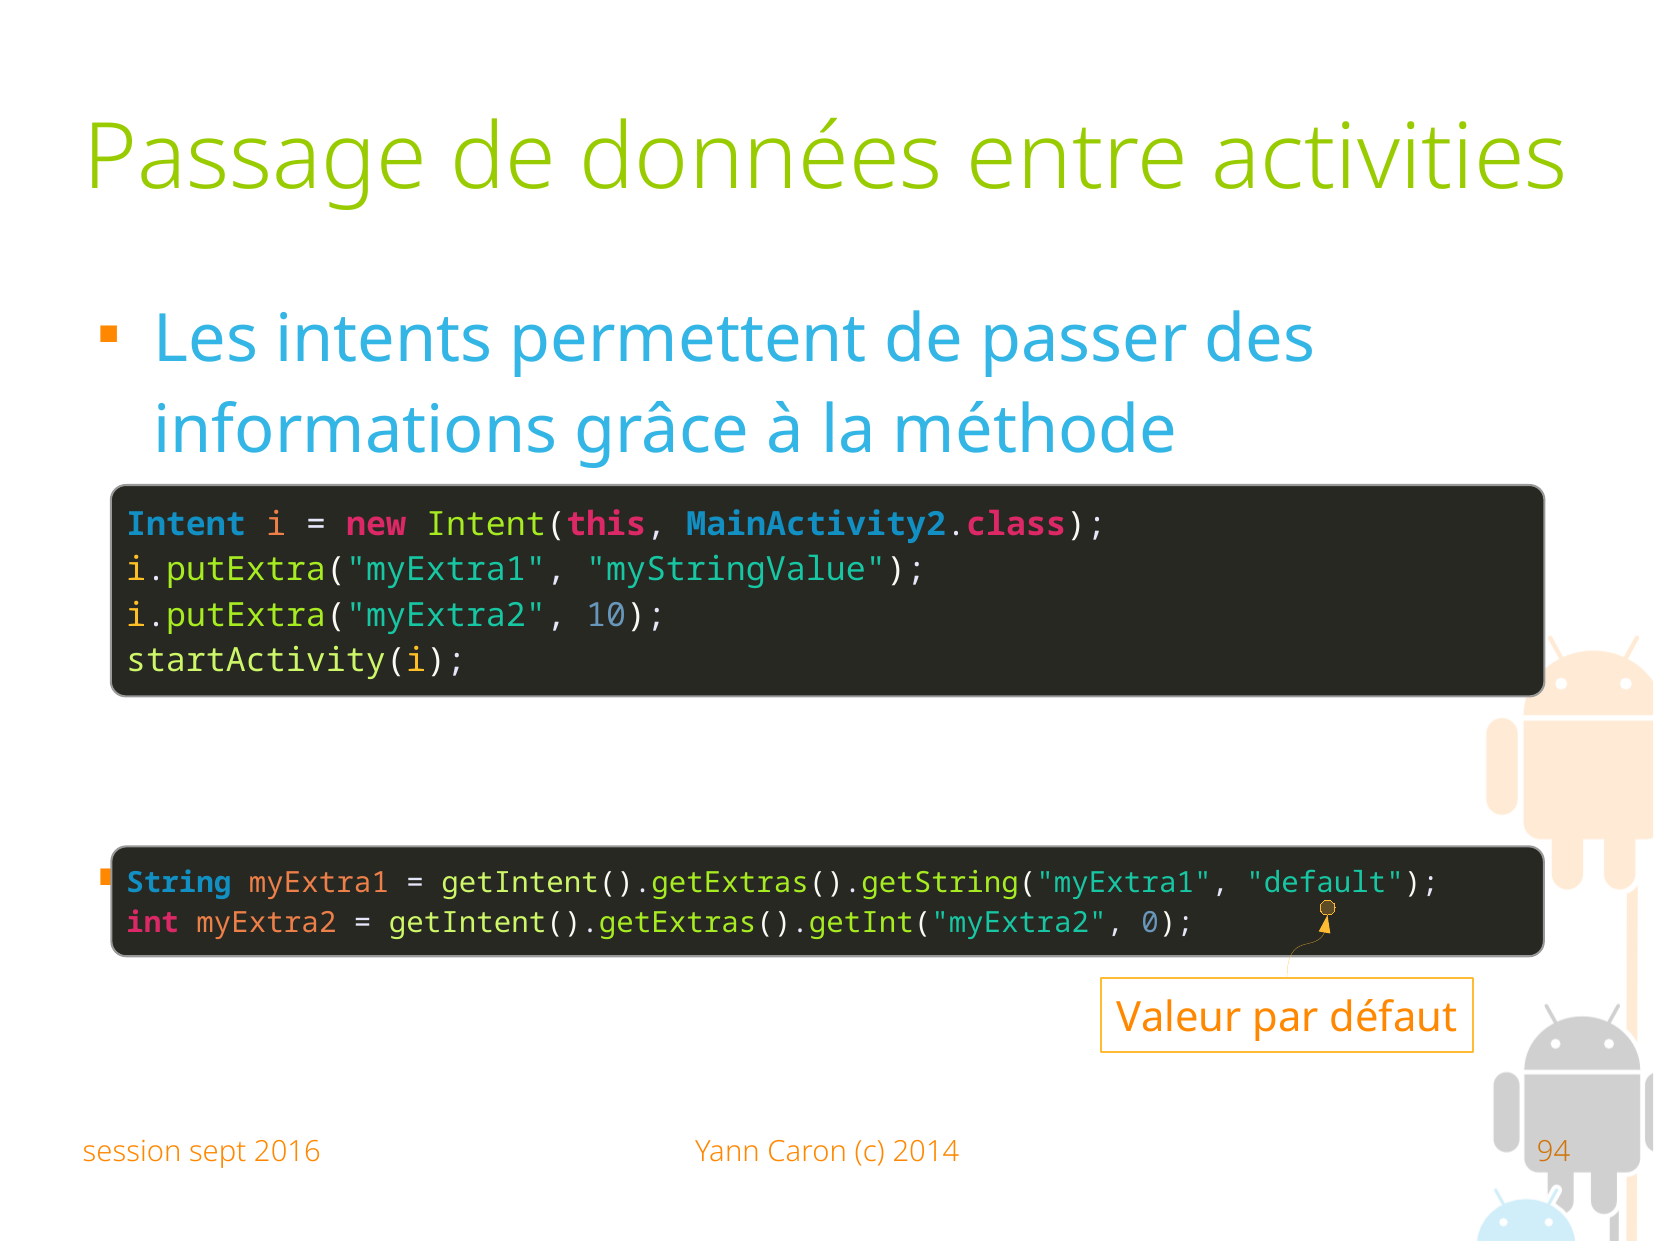

# Passage de données entre activities
Les intents permettent de passer des informations grâce à la méthode putExtra()
Que l'on récupère dans la nouvelle activity :
Intent i = new Intent(this, MainActivity2.class);
i.putExtra("myExtra1", "myStringValue");
i.putExtra("myExtra2", 10);
startActivity(i);
String myExtra1 = getIntent().getExtras().getString("myExtra1", "default");
int myExtra2 = getIntent().getExtras().getInt("myExtra2", 0);
Valeur par défaut
session sept 2016
Yann Caron (c) 2014
94